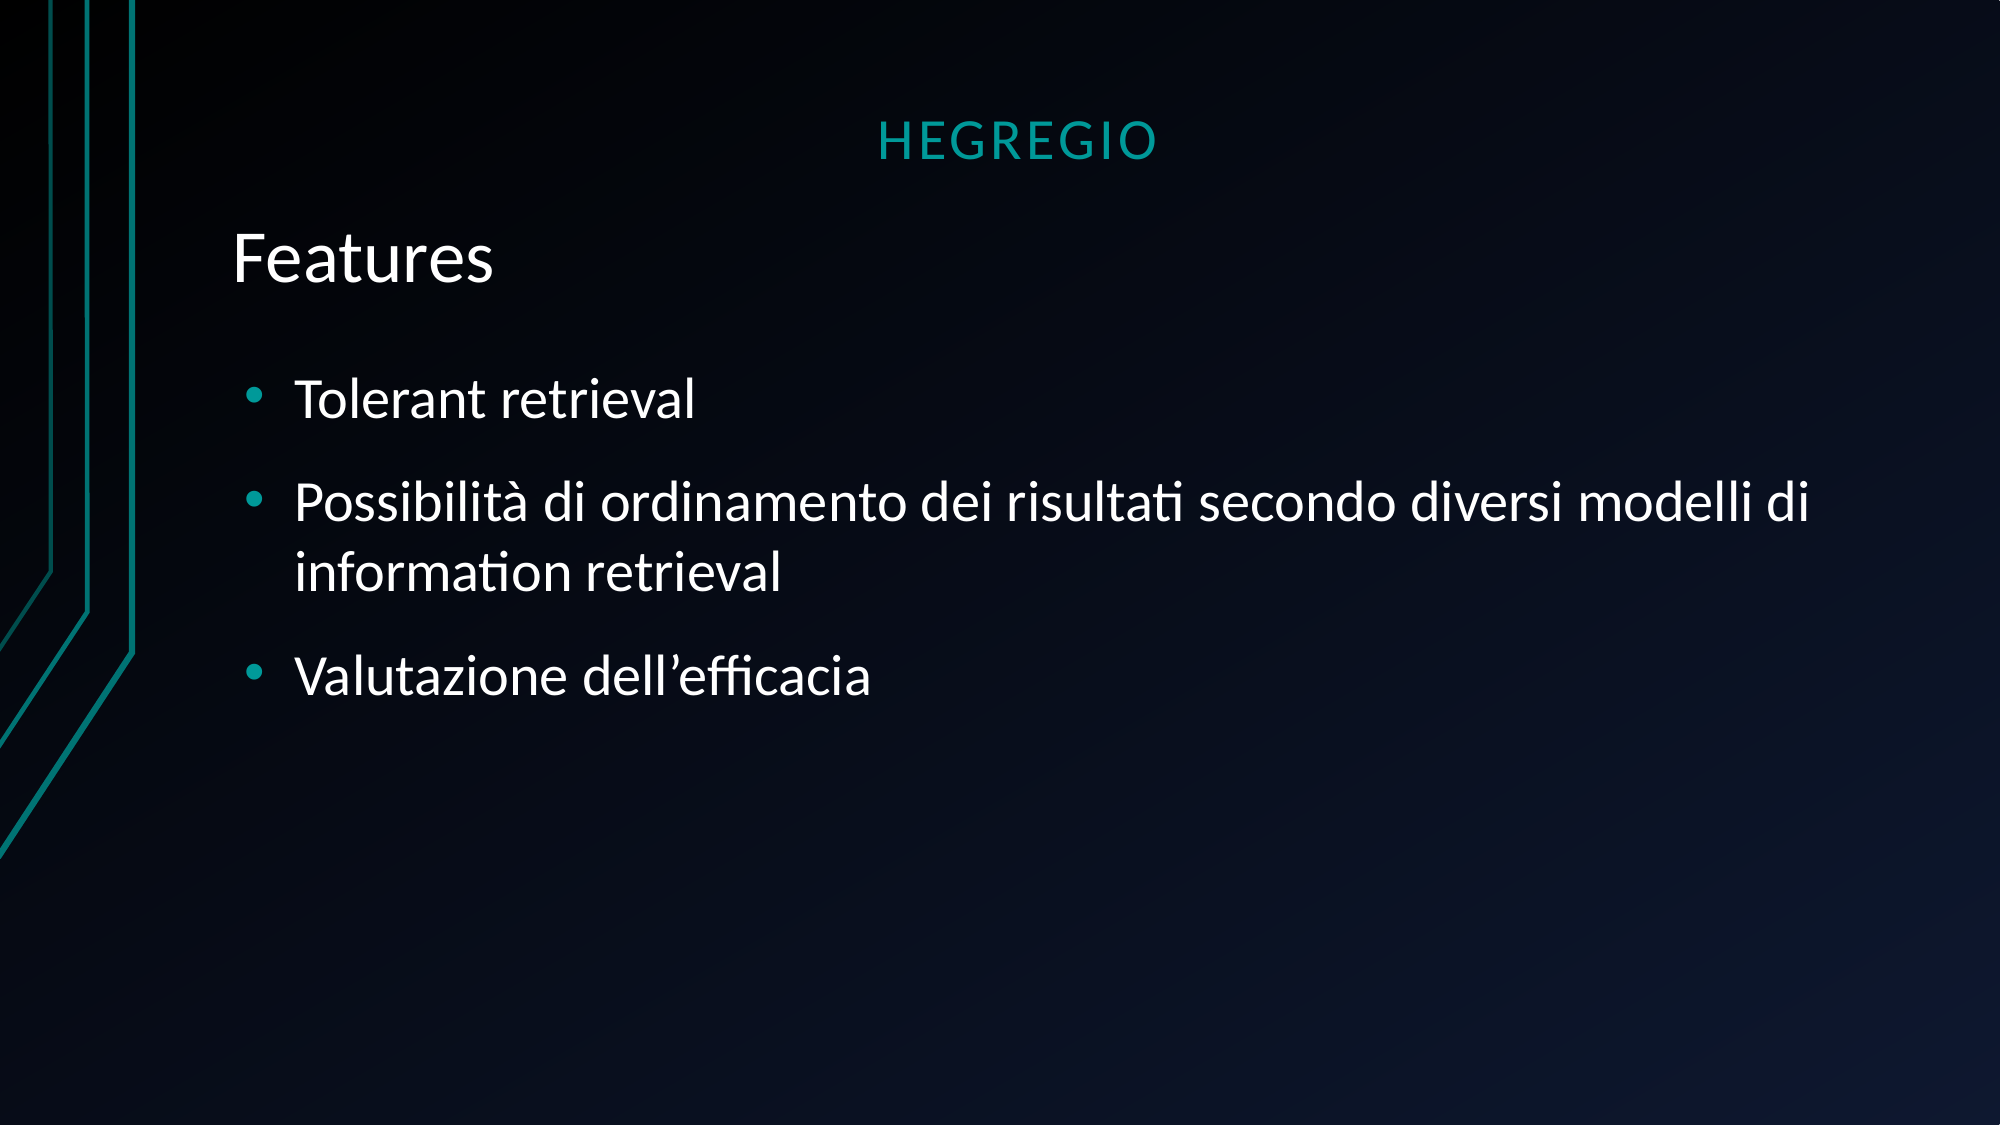

hegregio
# Features
Tolerant retrieval
Possibilità di ordinamento dei risultati secondo diversi modelli di information retrieval
Valutazione dell’efficacia